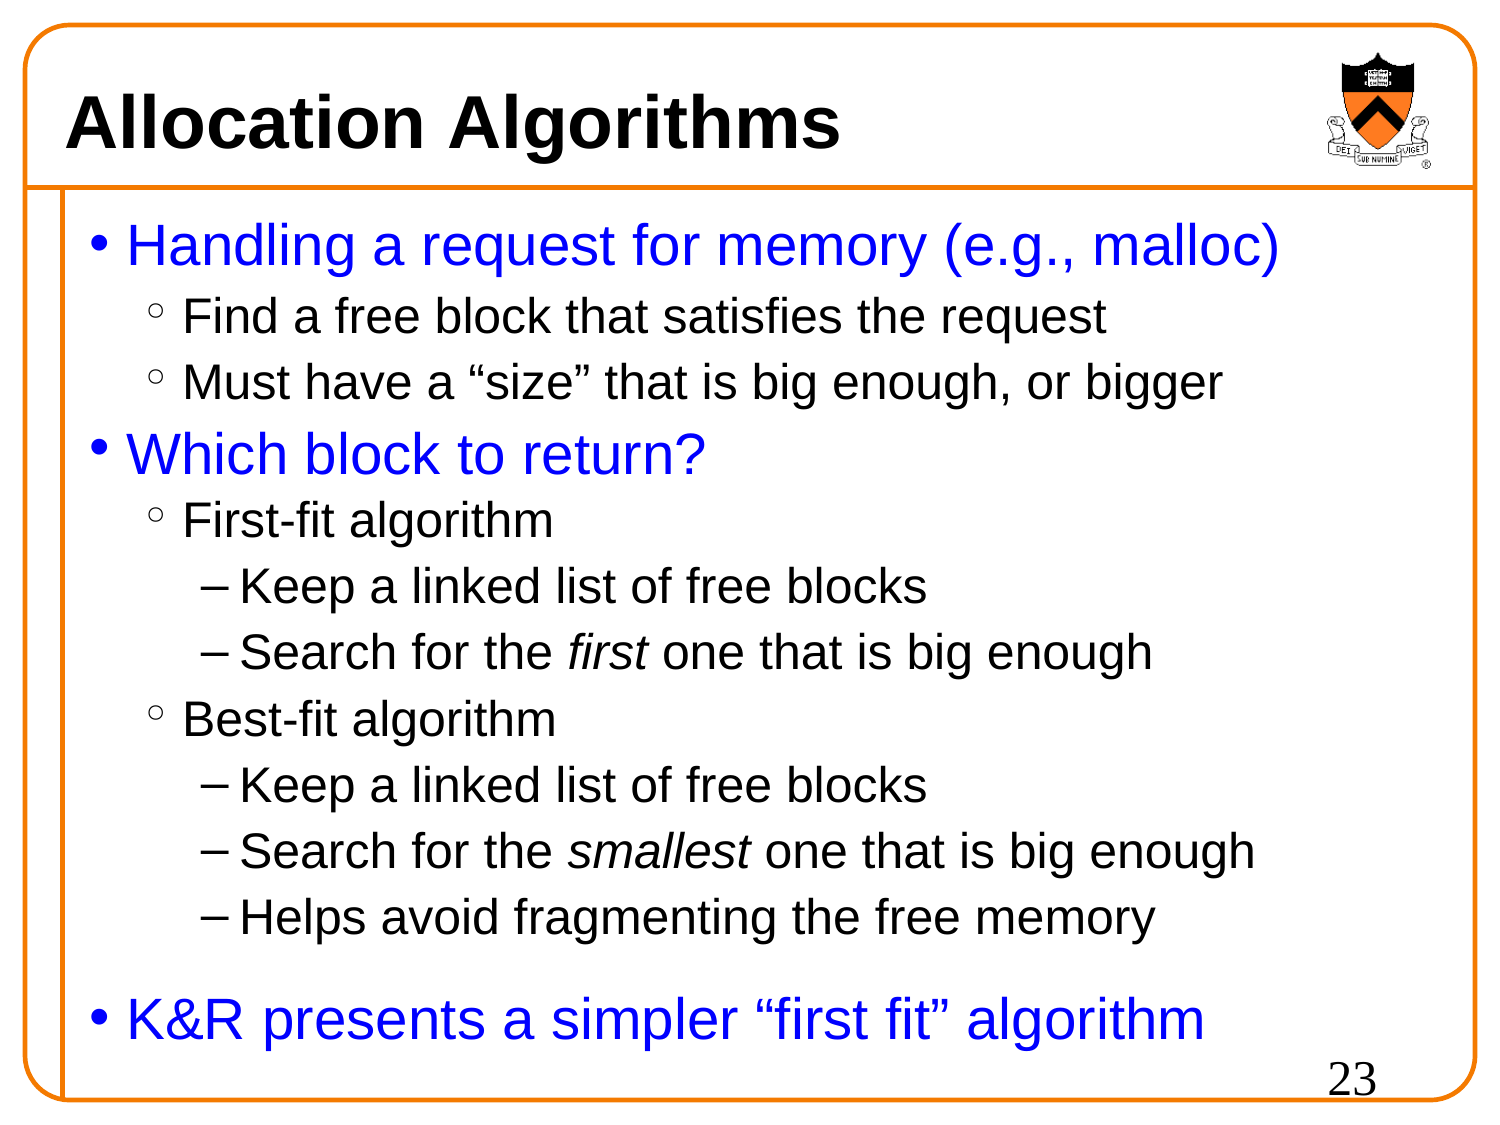

# Allocation Algorithms
Handling a request for memory (e.g., malloc)
Find a free block that satisfies the request
Must have a “size” that is big enough, or bigger
Which block to return?
First-fit algorithm
Keep a linked list of free blocks
Search for the first one that is big enough
Best-fit algorithm
Keep a linked list of free blocks
Search for the smallest one that is big enough
Helps avoid fragmenting the free memory
K&R presents a simpler “first fit” algorithm
23